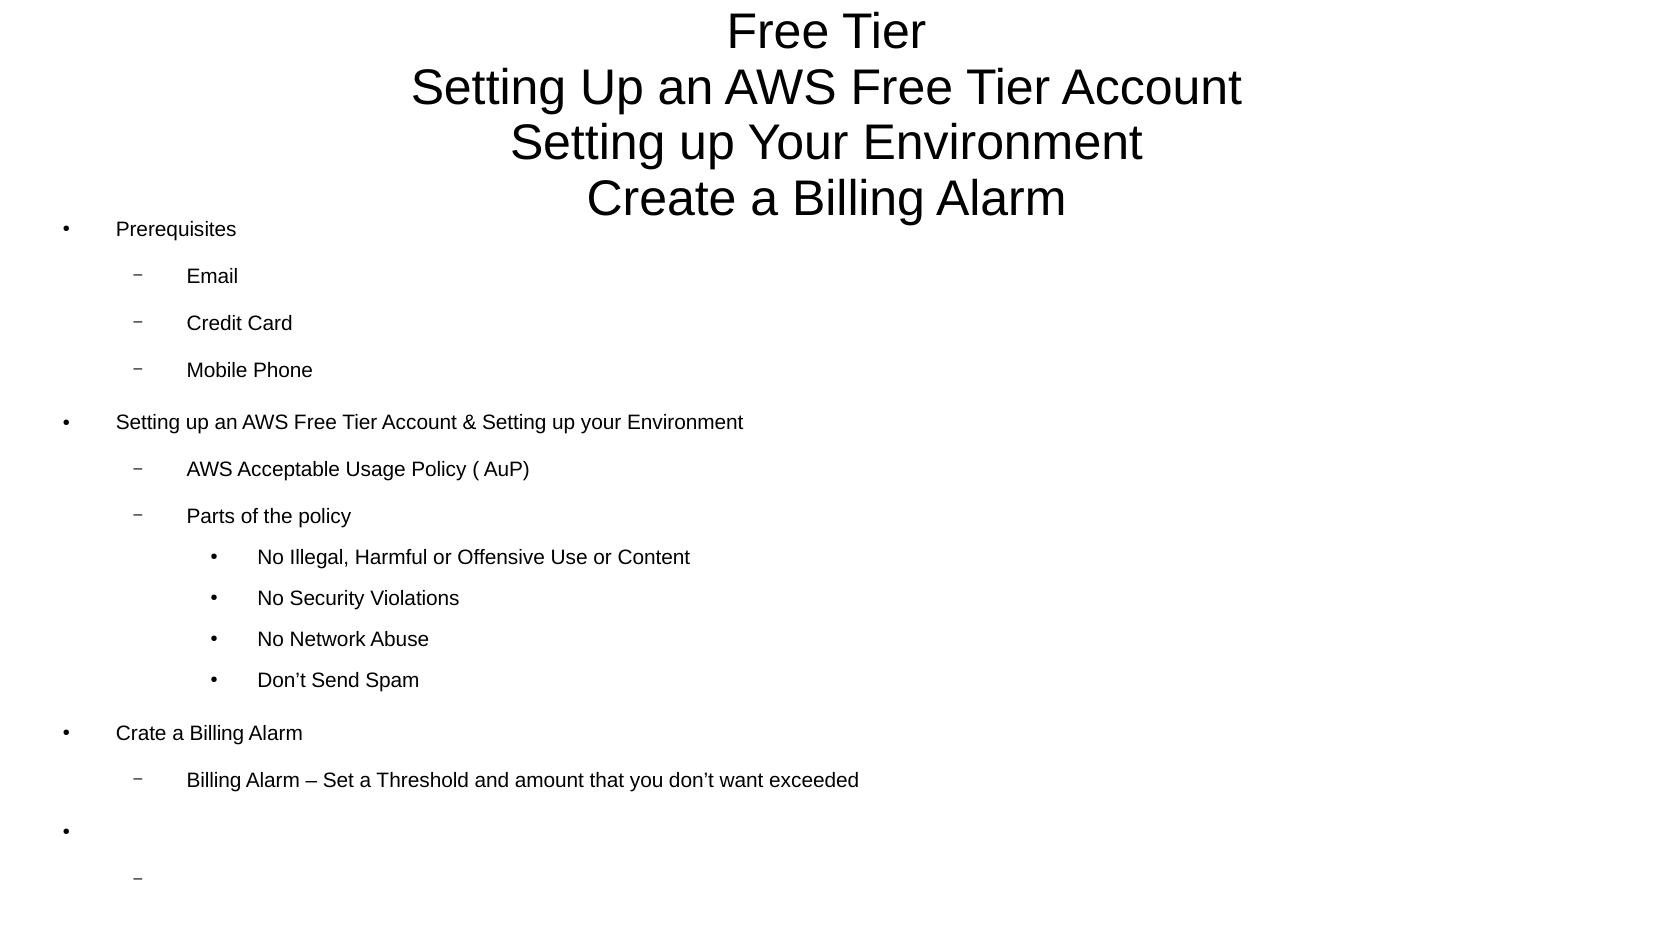

# Free Tier Setting Up an AWS Free Tier Account Setting up Your Environment Create a Billing Alarm
Prerequisites
Email
Credit Card
Mobile Phone
Setting up an AWS Free Tier Account & Setting up your Environment
AWS Acceptable Usage Policy ( AuP)
Parts of the policy
No Illegal, Harmful or Offensive Use or Content
No Security Violations
No Network Abuse
Don’t Send Spam
Crate a Billing Alarm
Billing Alarm – Set a Threshold and amount that you don’t want exceeded